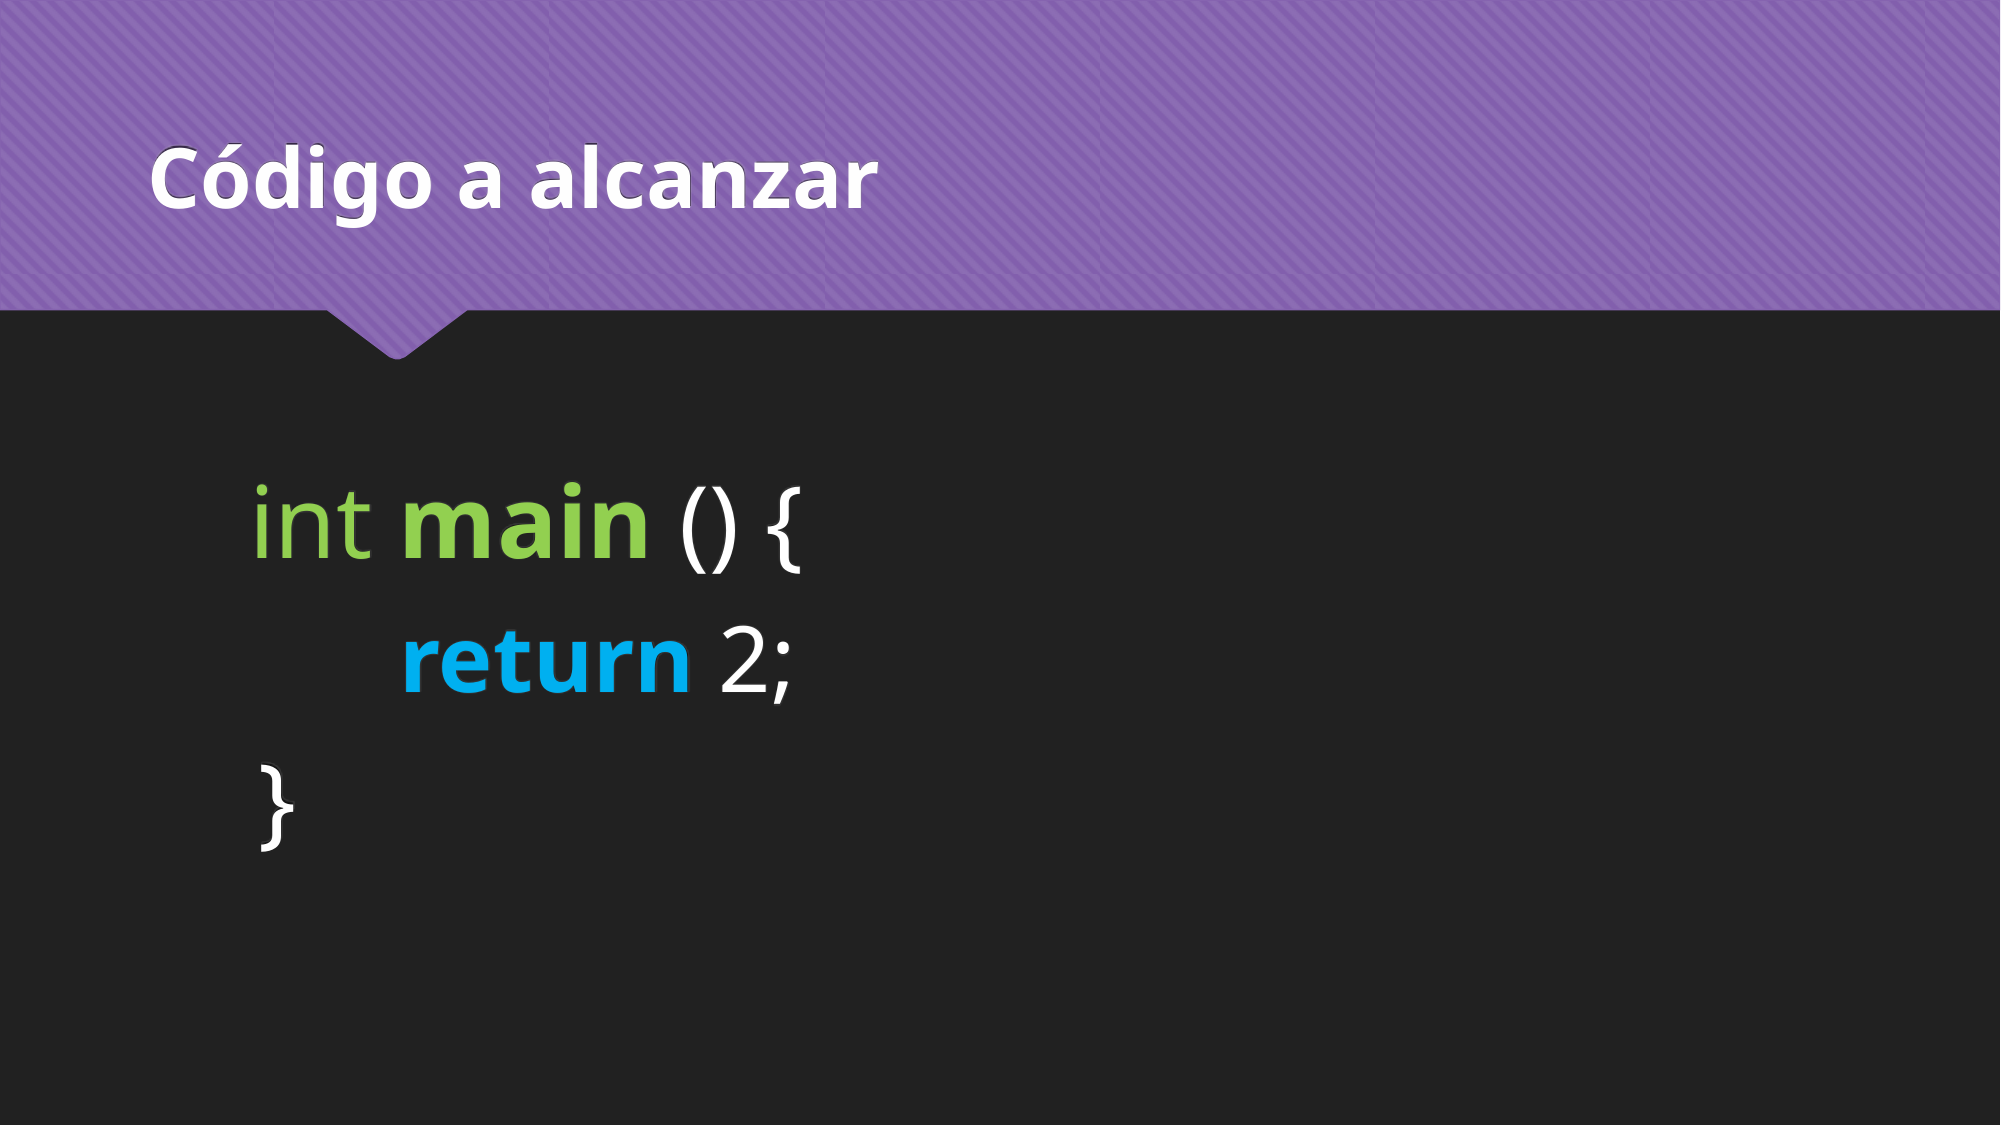

# Código a alcanzar
int main () {
return 2;
}